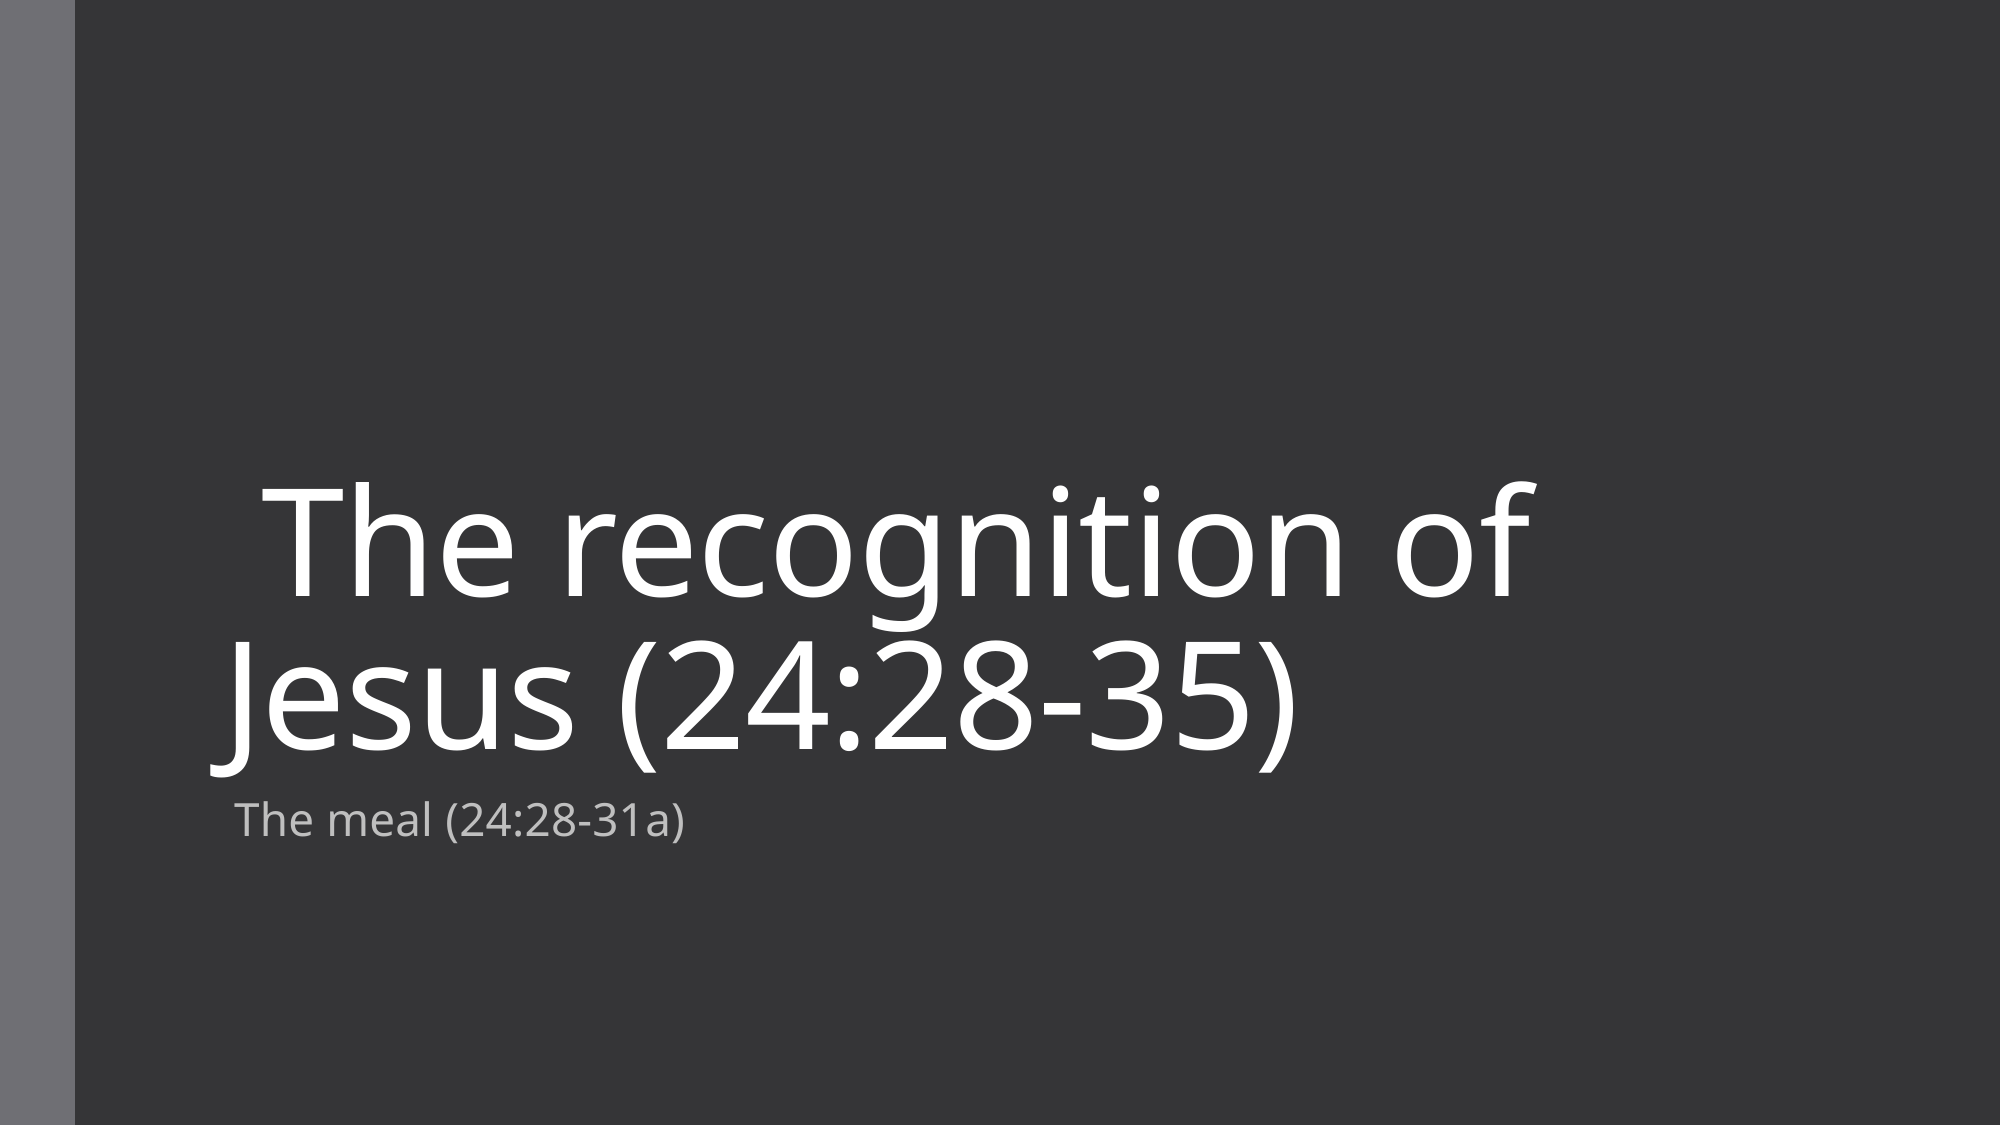

# The recognition of Jesus (24:28-35)
 The meal (24:28-31a)